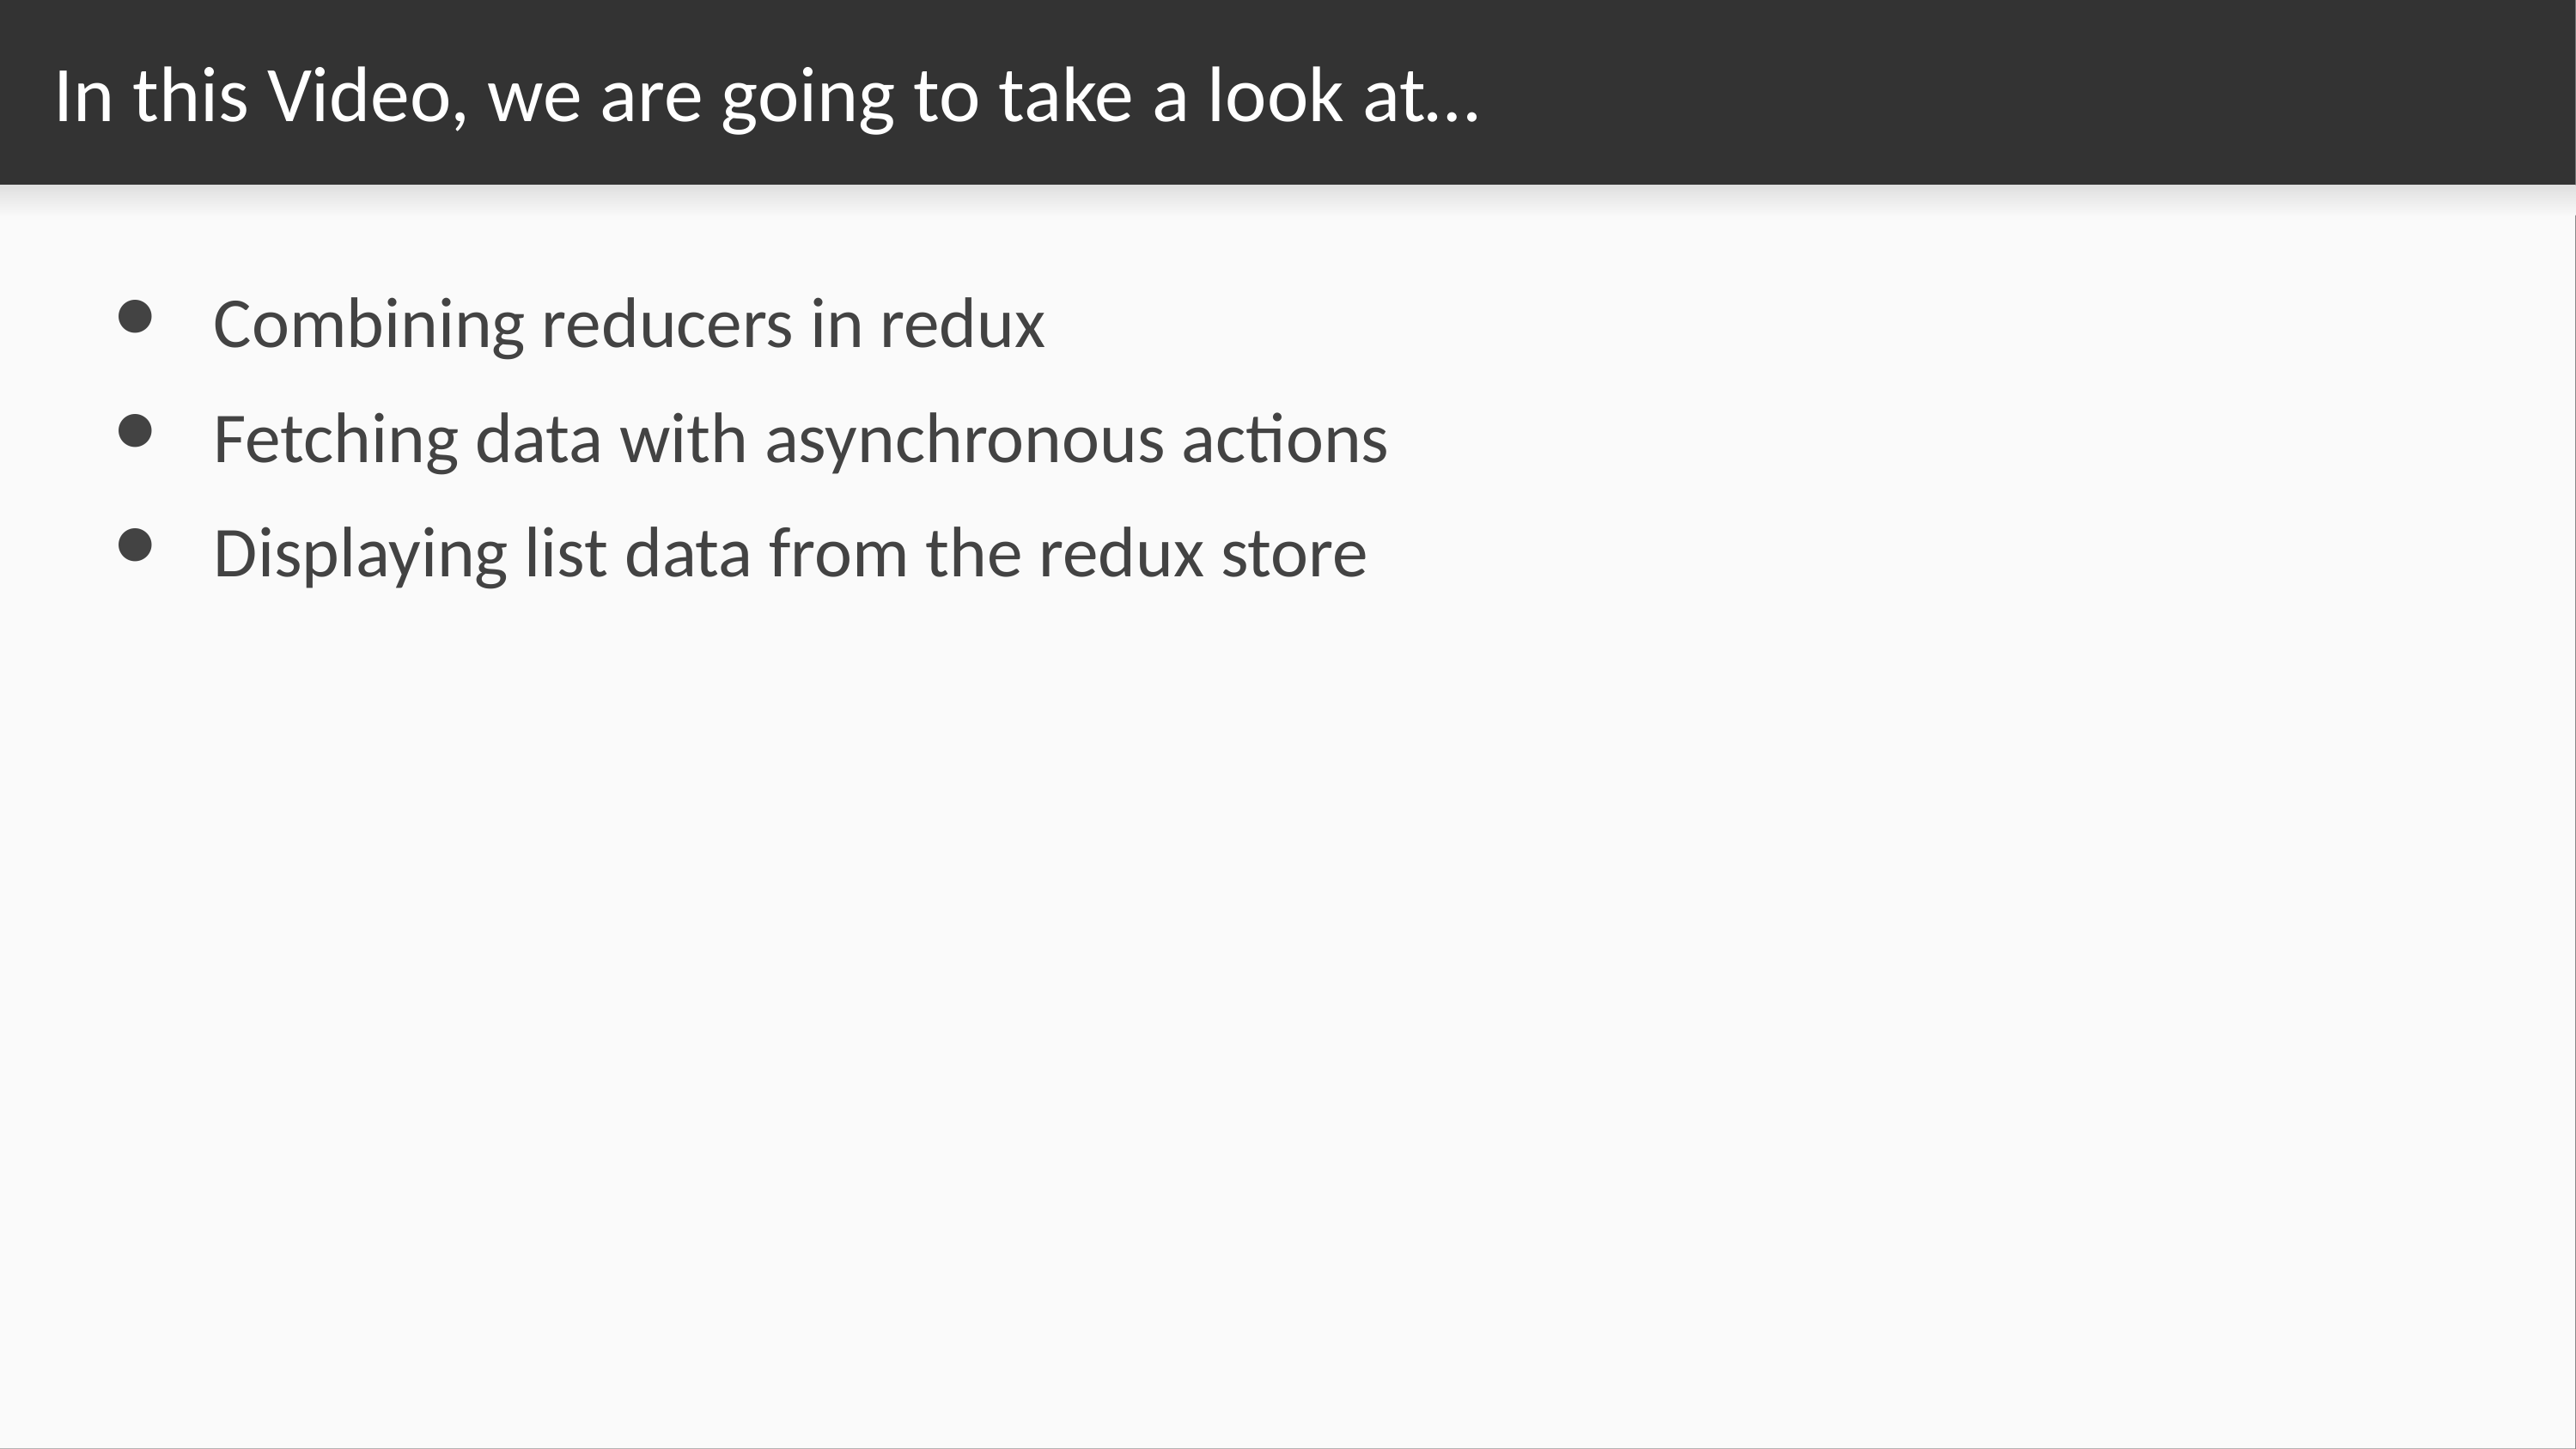

# In this Video, we are going to take a look at…
Combining reducers in redux
Fetching data with asynchronous actions
Displaying list data from the redux store